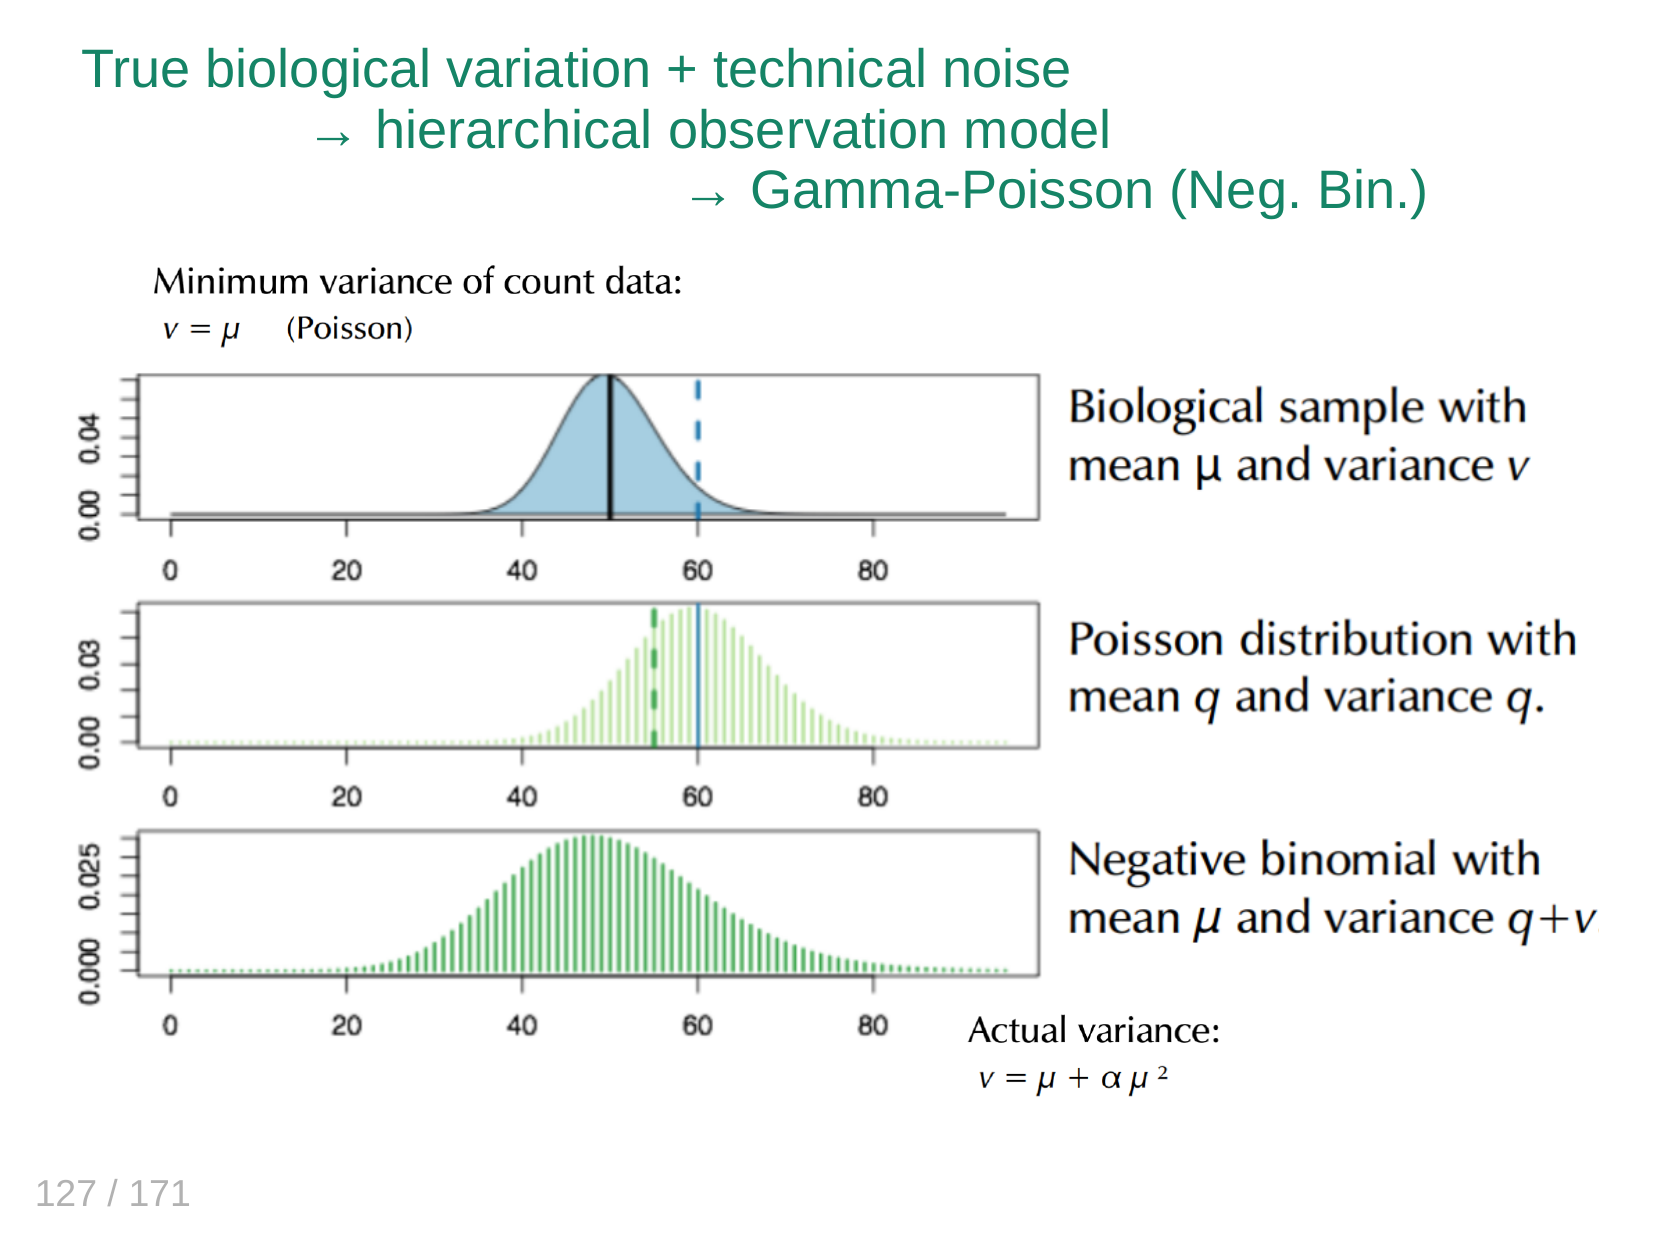

# True biological variation + technical noise → hierarchical observation model → Gamma-Poisson (Neg. Bin.)